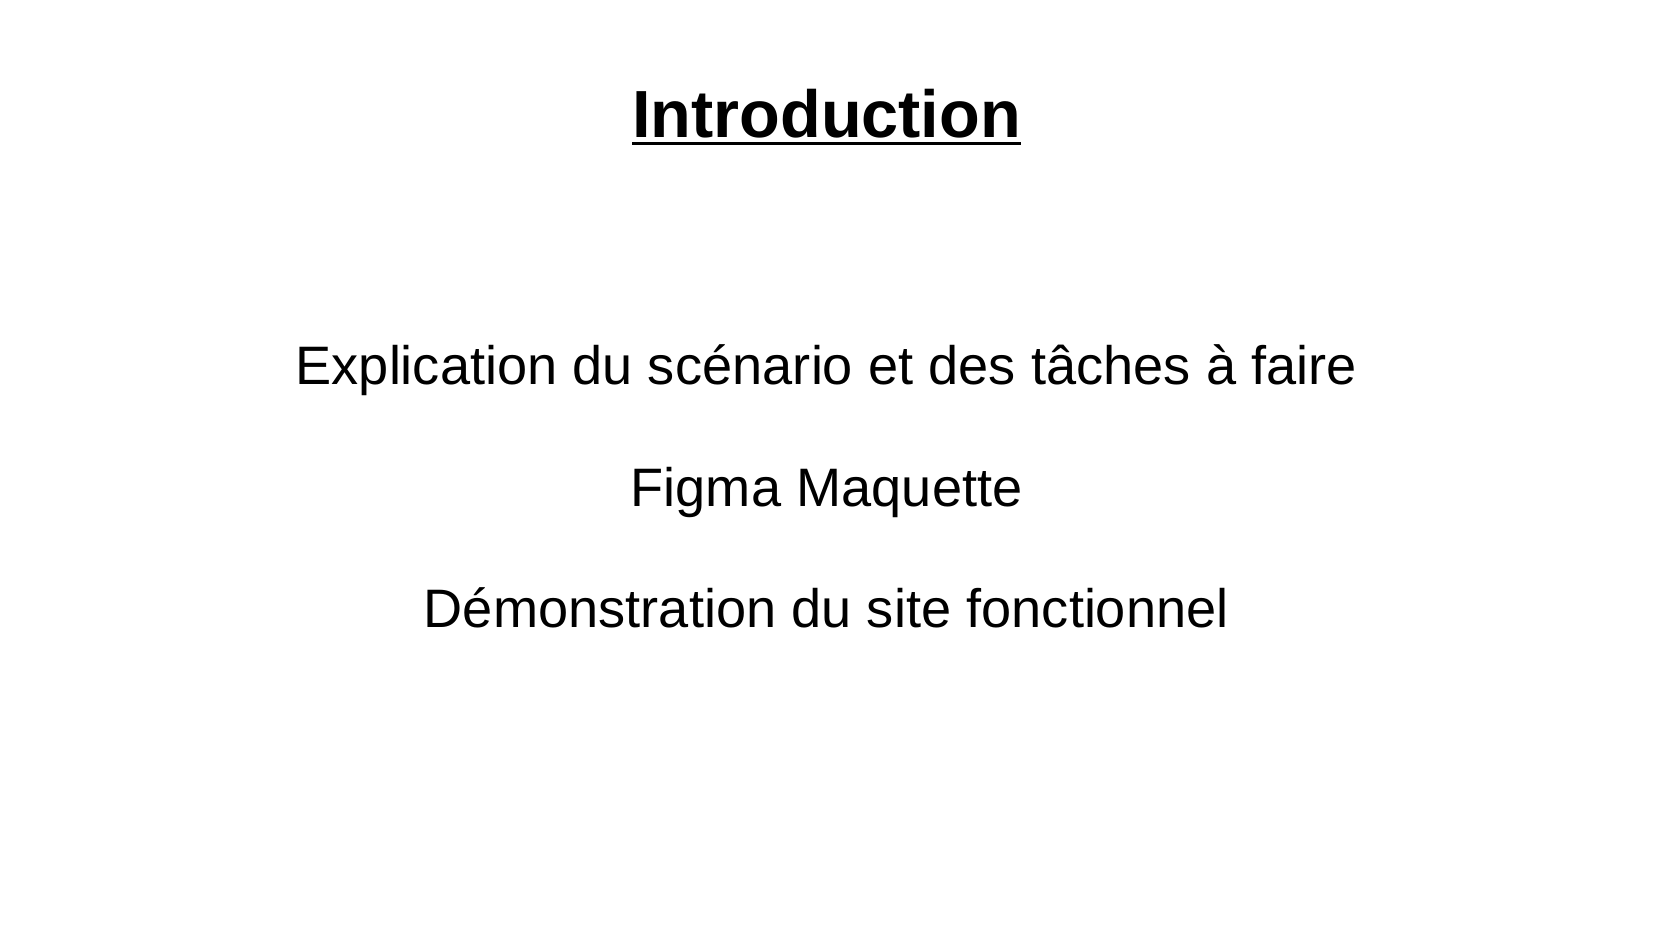

# Introduction
Explication du scénario et des tâches à faire
Figma Maquette
Démonstration du site fonctionnel